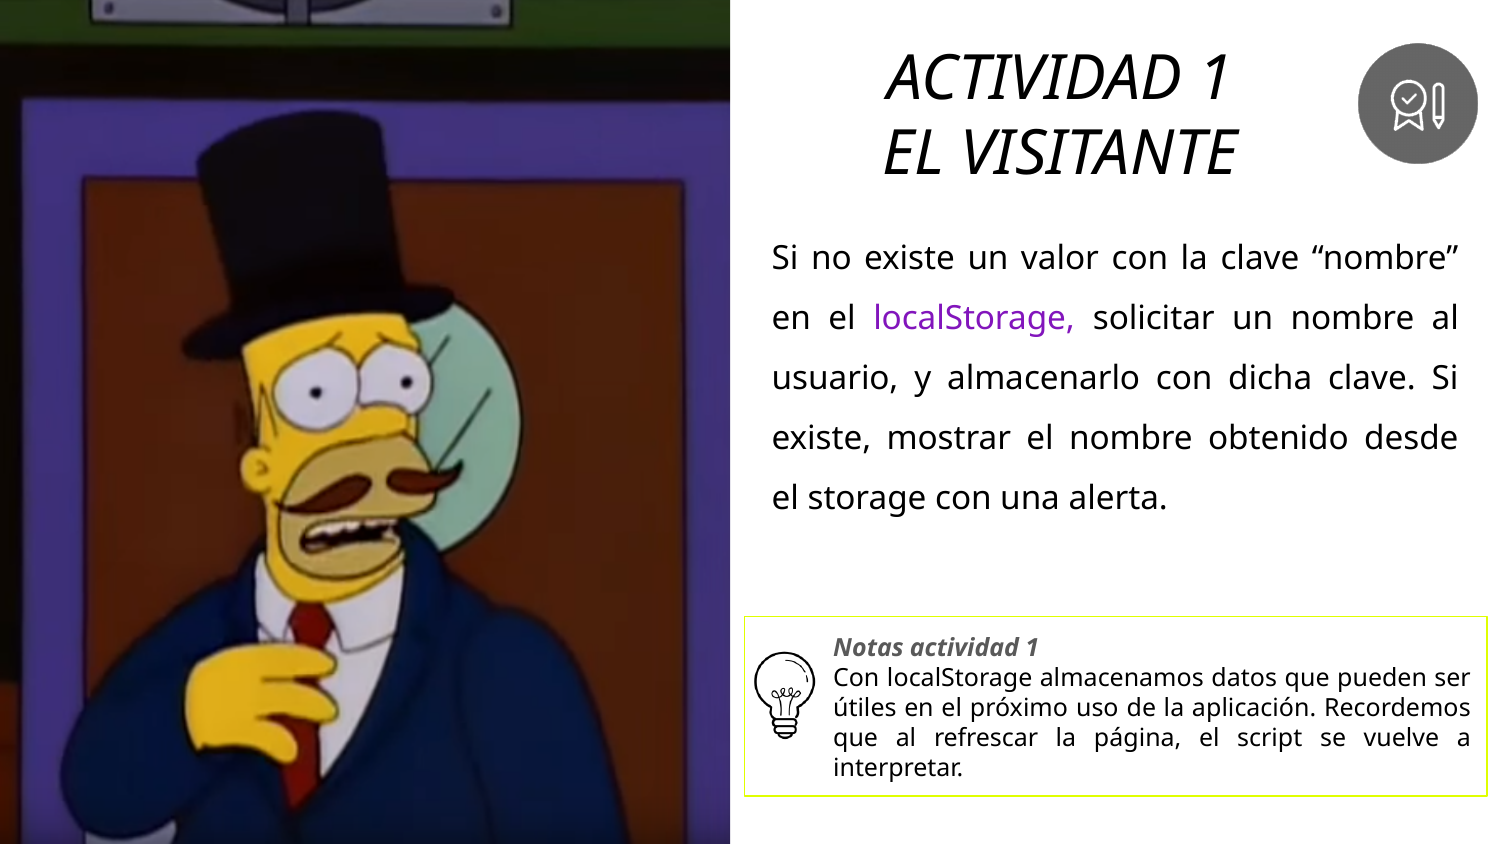

ACTIVIDAD 1
EL VISITANTE
Si no existe un valor con la clave “nombre” en el localStorage, solicitar un nombre al usuario, y almacenarlo con dicha clave. Si existe, mostrar el nombre obtenido desde el storage con una alerta.
Notas actividad 1
Con localStorage almacenamos datos que pueden ser útiles en el próximo uso de la aplicación. Recordemos que al refrescar la página, el script se vuelve a interpretar.